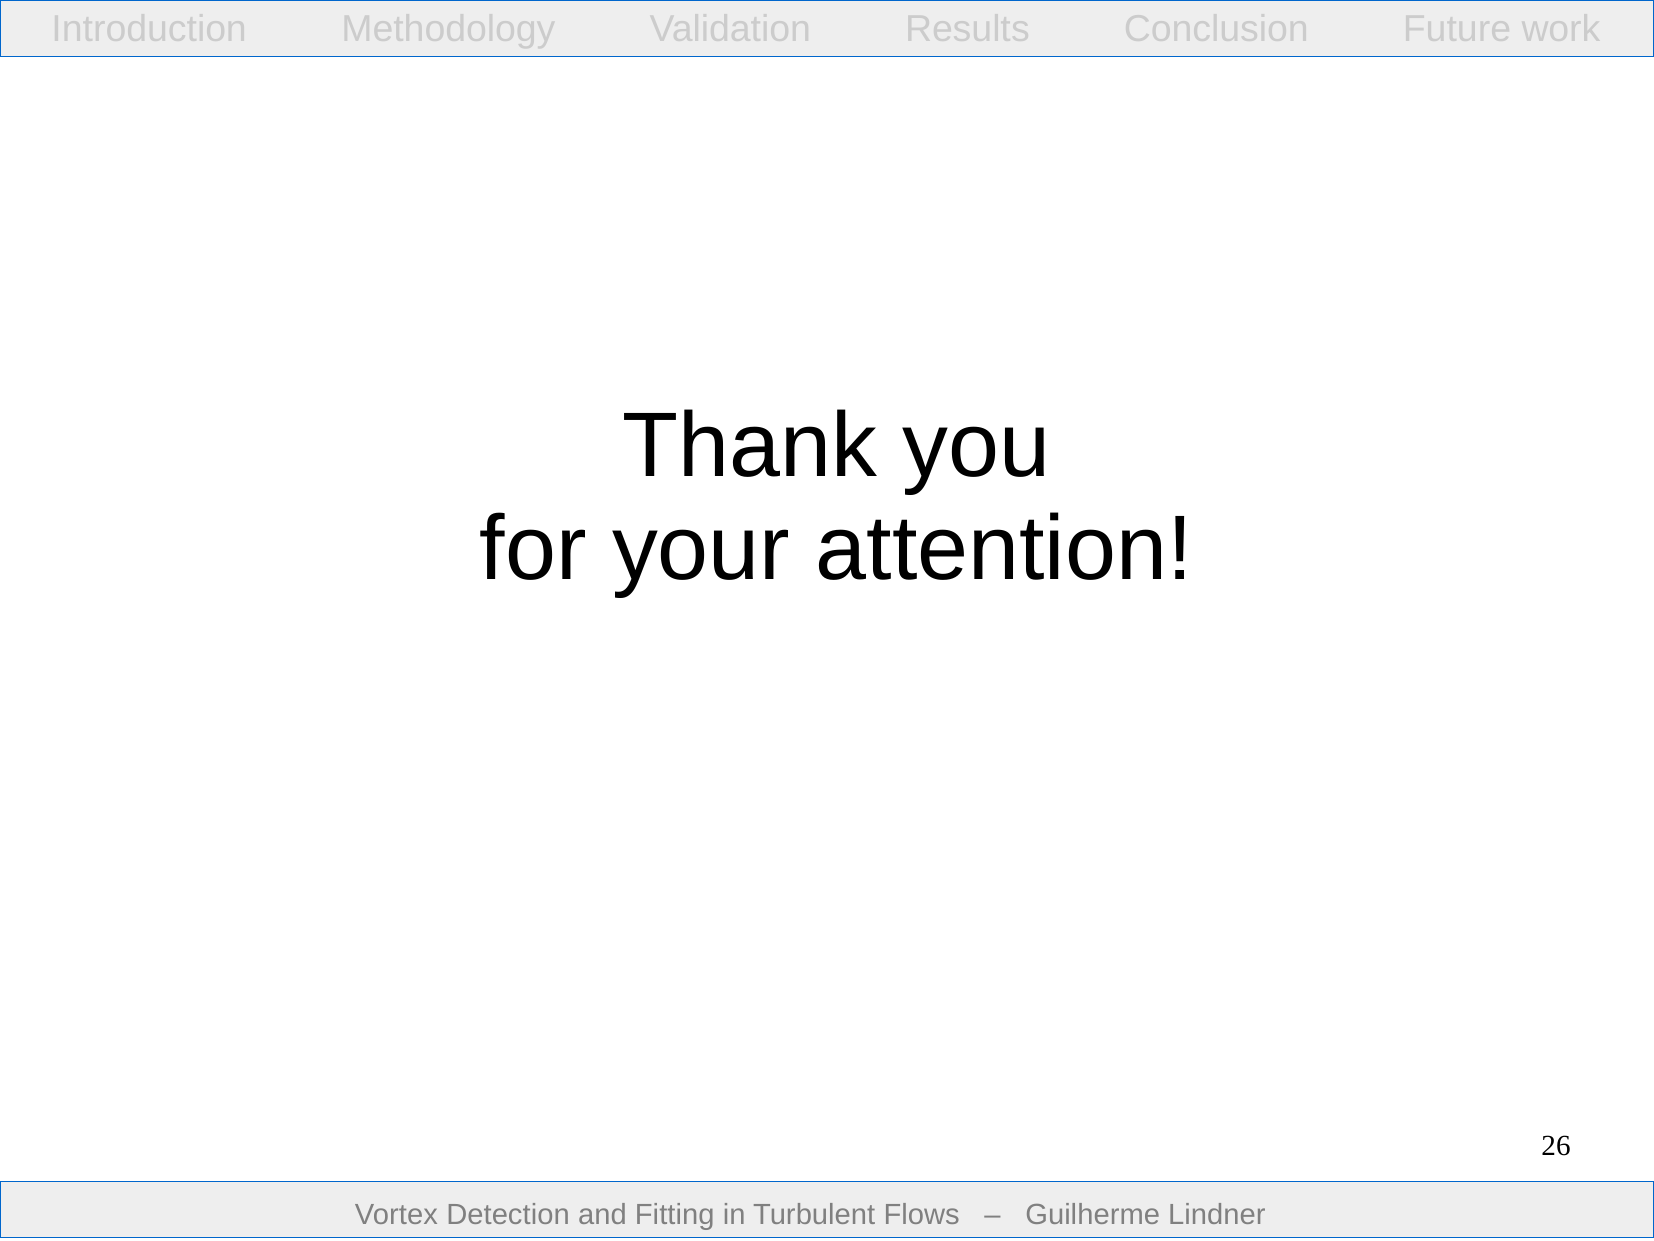

Introduction Methodology Validation Results Conclusion Future work
# Thank you for your attention!
26
Vortex Detection and Fitting in Turbulent Flows – Guilherme Lindner